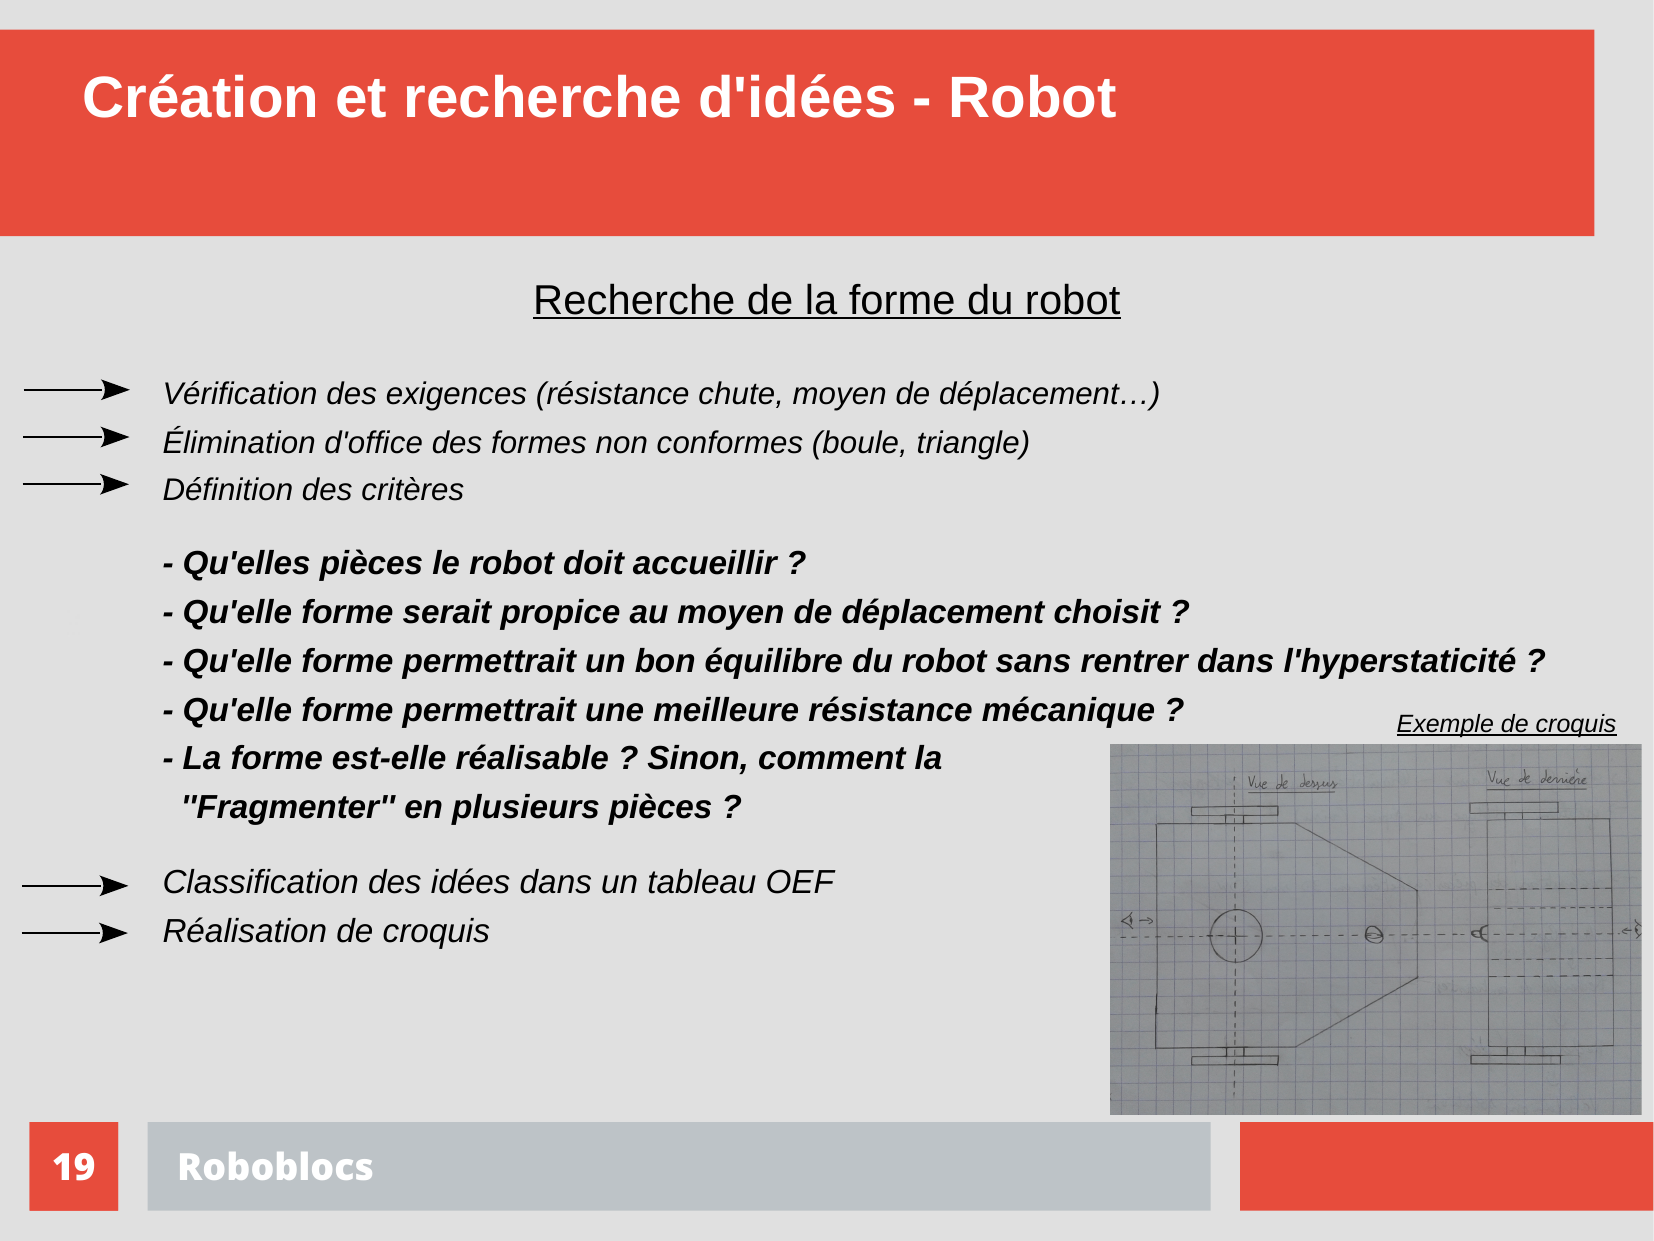

# Création et recherche d'idées - Robot
Recherche de la forme du robot
			Vérification des exigences (résistance chute, moyen de déplacement…)
			Élimination d'office des formes non conformes (boule, triangle)
			Définition des critères
			- Qu'elles pièces le robot doit accueillir ?
			- Qu'elle forme serait propice au moyen de déplacement choisit ?
			- Qu'elle forme permettrait un bon équilibre du robot sans rentrer dans l'hyperstaticité ?
			- Qu'elle forme permettrait une meilleure résistance mécanique ?
			- La forme est-elle réalisable ? Sinon, comment la
			 ''Fragmenter'' en plusieurs pièces ?
			Classification des idées dans un tableau OEF
			Réalisation de croquis
Exemple de croquis
19
Roboblocs